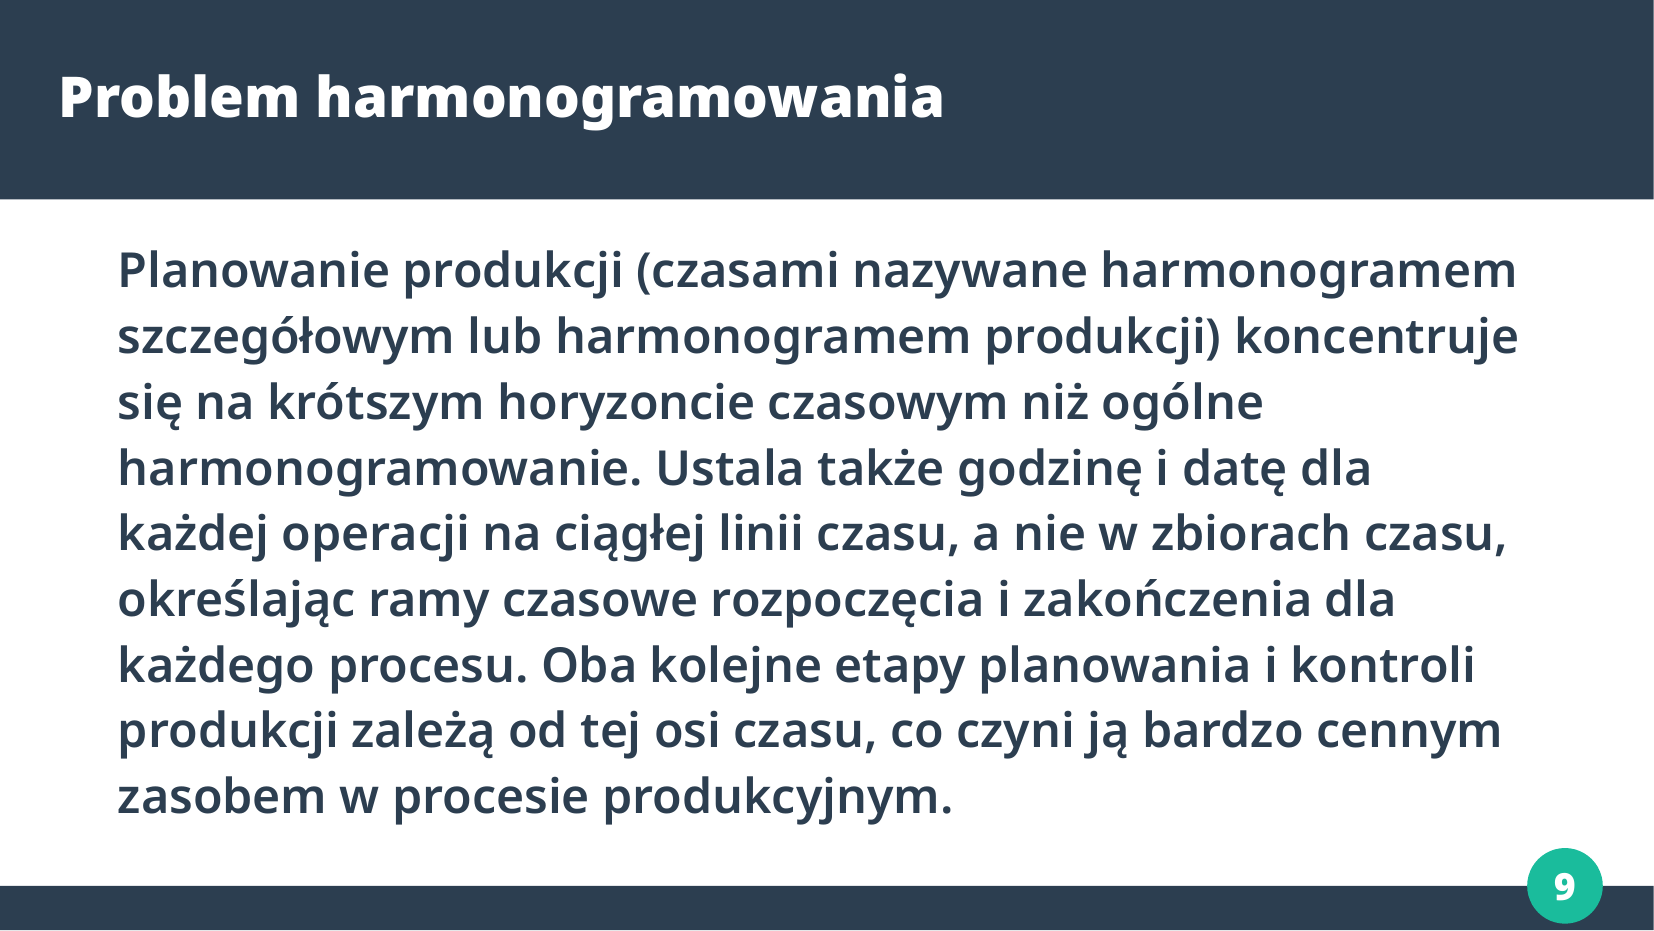

# Problem harmonogramowania
Planowanie produkcji (czasami nazywane harmonogramem szczegółowym lub harmonogramem produkcji) koncentruje się na krótszym horyzoncie czasowym niż ogólne harmonogramowanie. Ustala także godzinę i datę dla każdej operacji na ciągłej linii czasu, a nie w zbiorach czasu, określając ramy czasowe rozpoczęcia i zakończenia dla każdego procesu. Oba kolejne etapy planowania i kontroli produkcji zależą od tej osi czasu, co czyni ją bardzo cennym zasobem w procesie produkcyjnym.